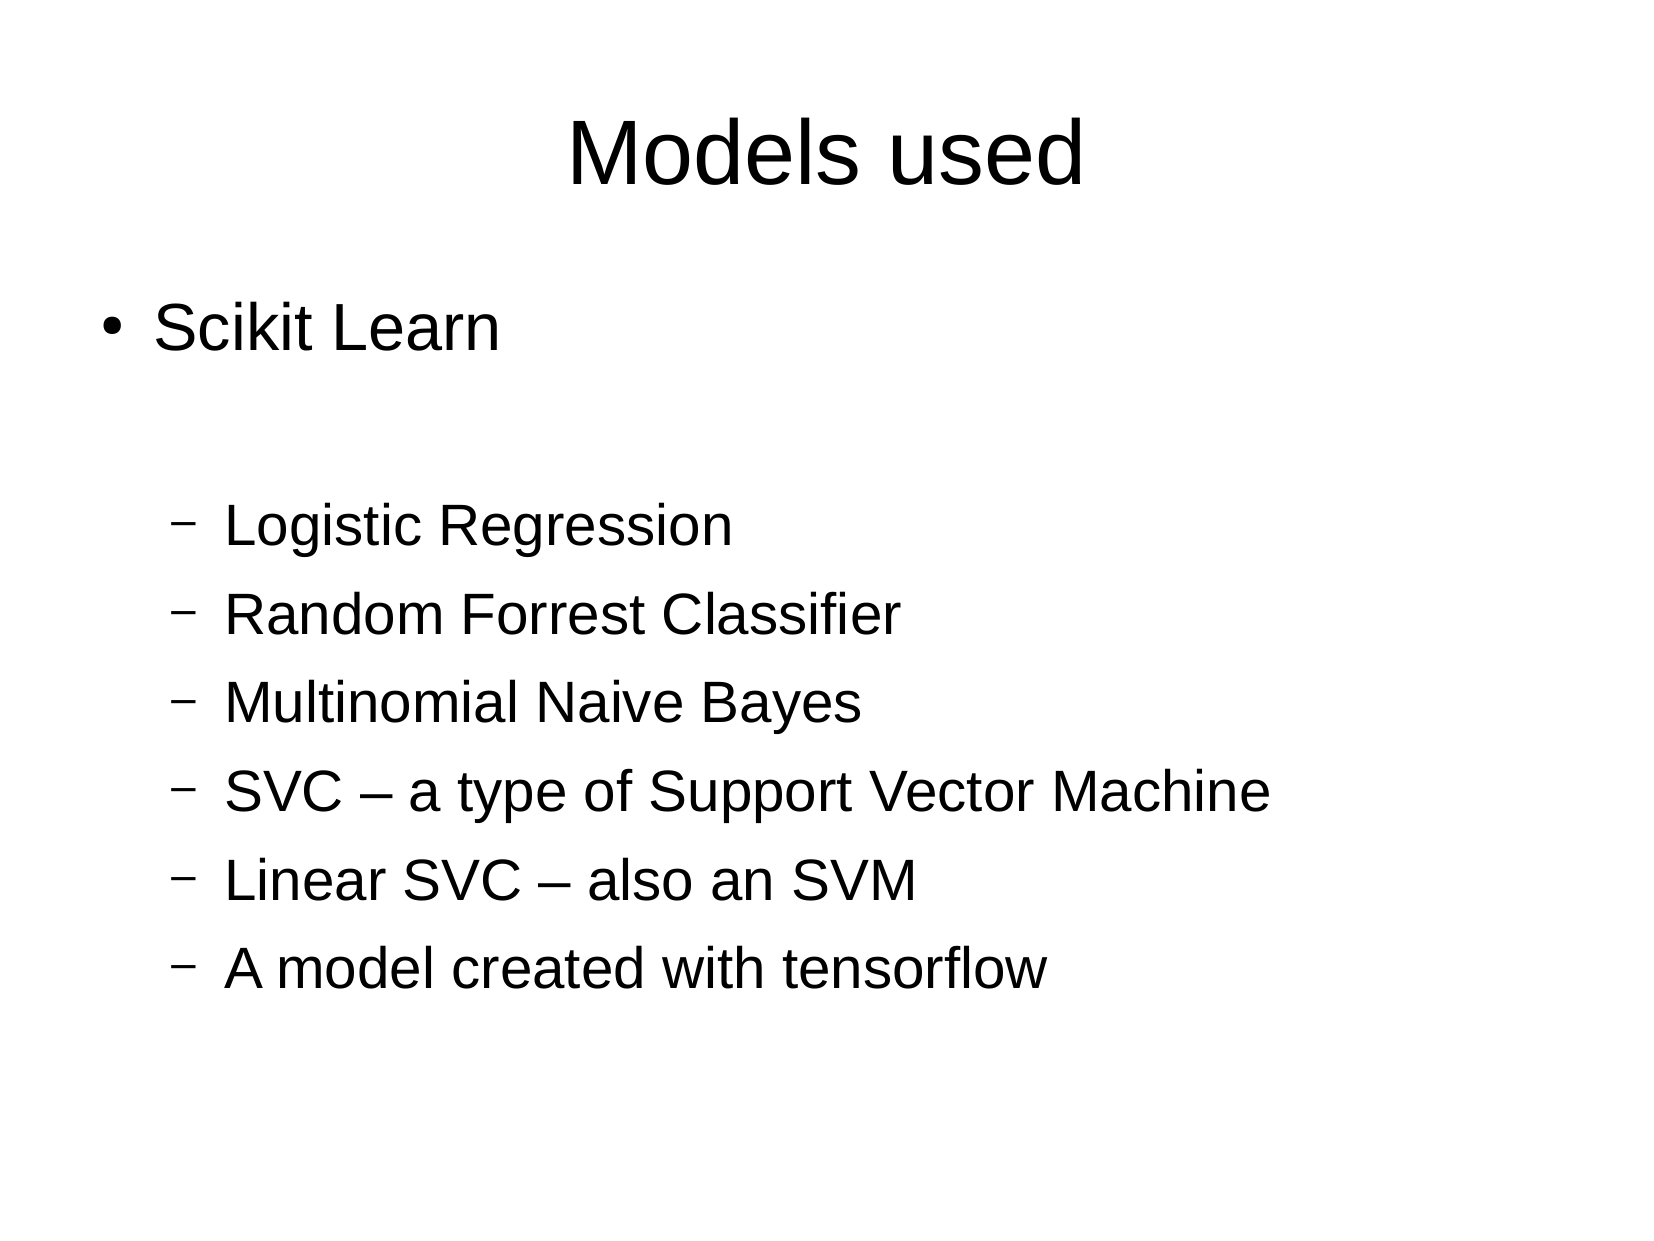

# Models used
Scikit Learn
Logistic Regression
Random Forrest Classifier
Multinomial Naive Bayes
SVC – a type of Support Vector Machine
Linear SVC – also an SVM
A model created with tensorflow